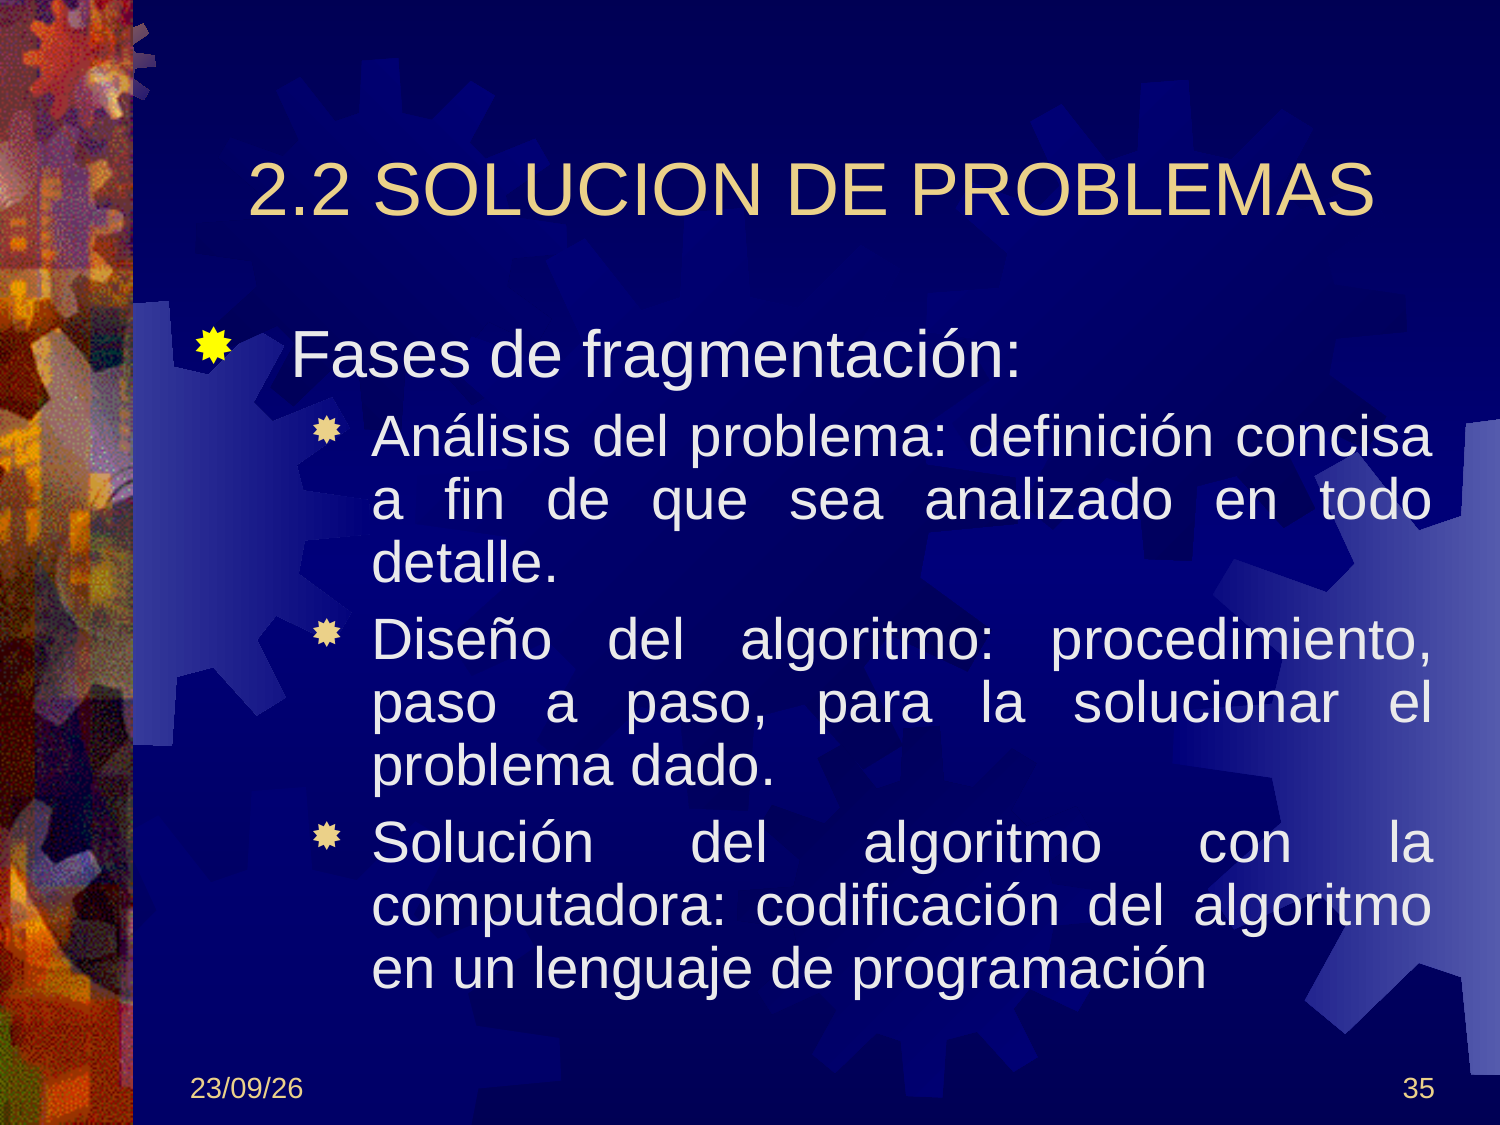

# 2.2 SOLUCION DE PROBLEMAS
Fases de fragmentación:
Análisis del problema: definición concisa a fin de que sea analizado en todo detalle.
Diseño del algoritmo: procedimiento, paso a paso, para la solucionar el problema dado.
Solución del algoritmo con la computadora: codificación del algoritmo en un lenguaje de programación